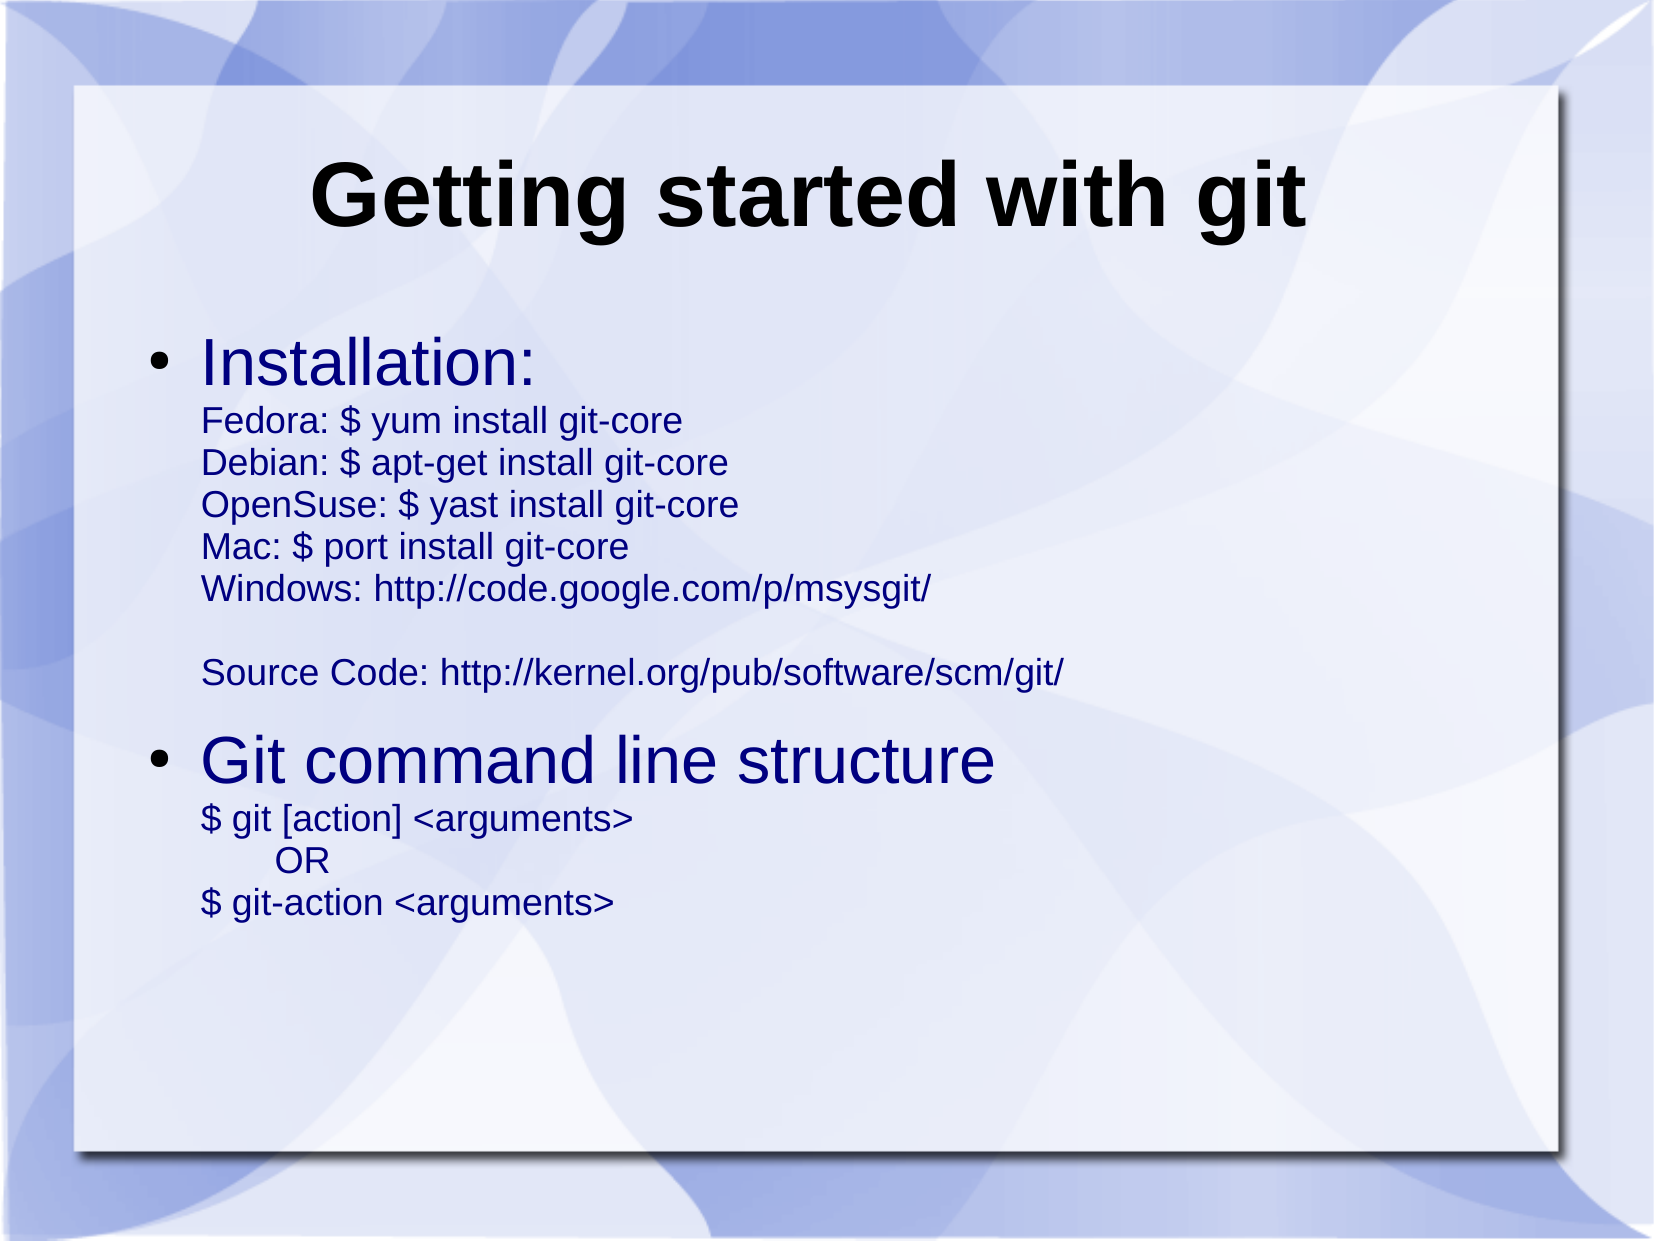

# Getting started with git
Installation:
Fedora: $ yum install git-core
Debian: $ apt-get install git-core
OpenSuse: $ yast install git-core
Mac: $ port install git-core
Windows: http://code.google.com/p/msysgit/
Source Code: http://kernel.org/pub/software/scm/git/
Git command line structure
$ git [action] <arguments>
	OR
$ git-action <arguments>